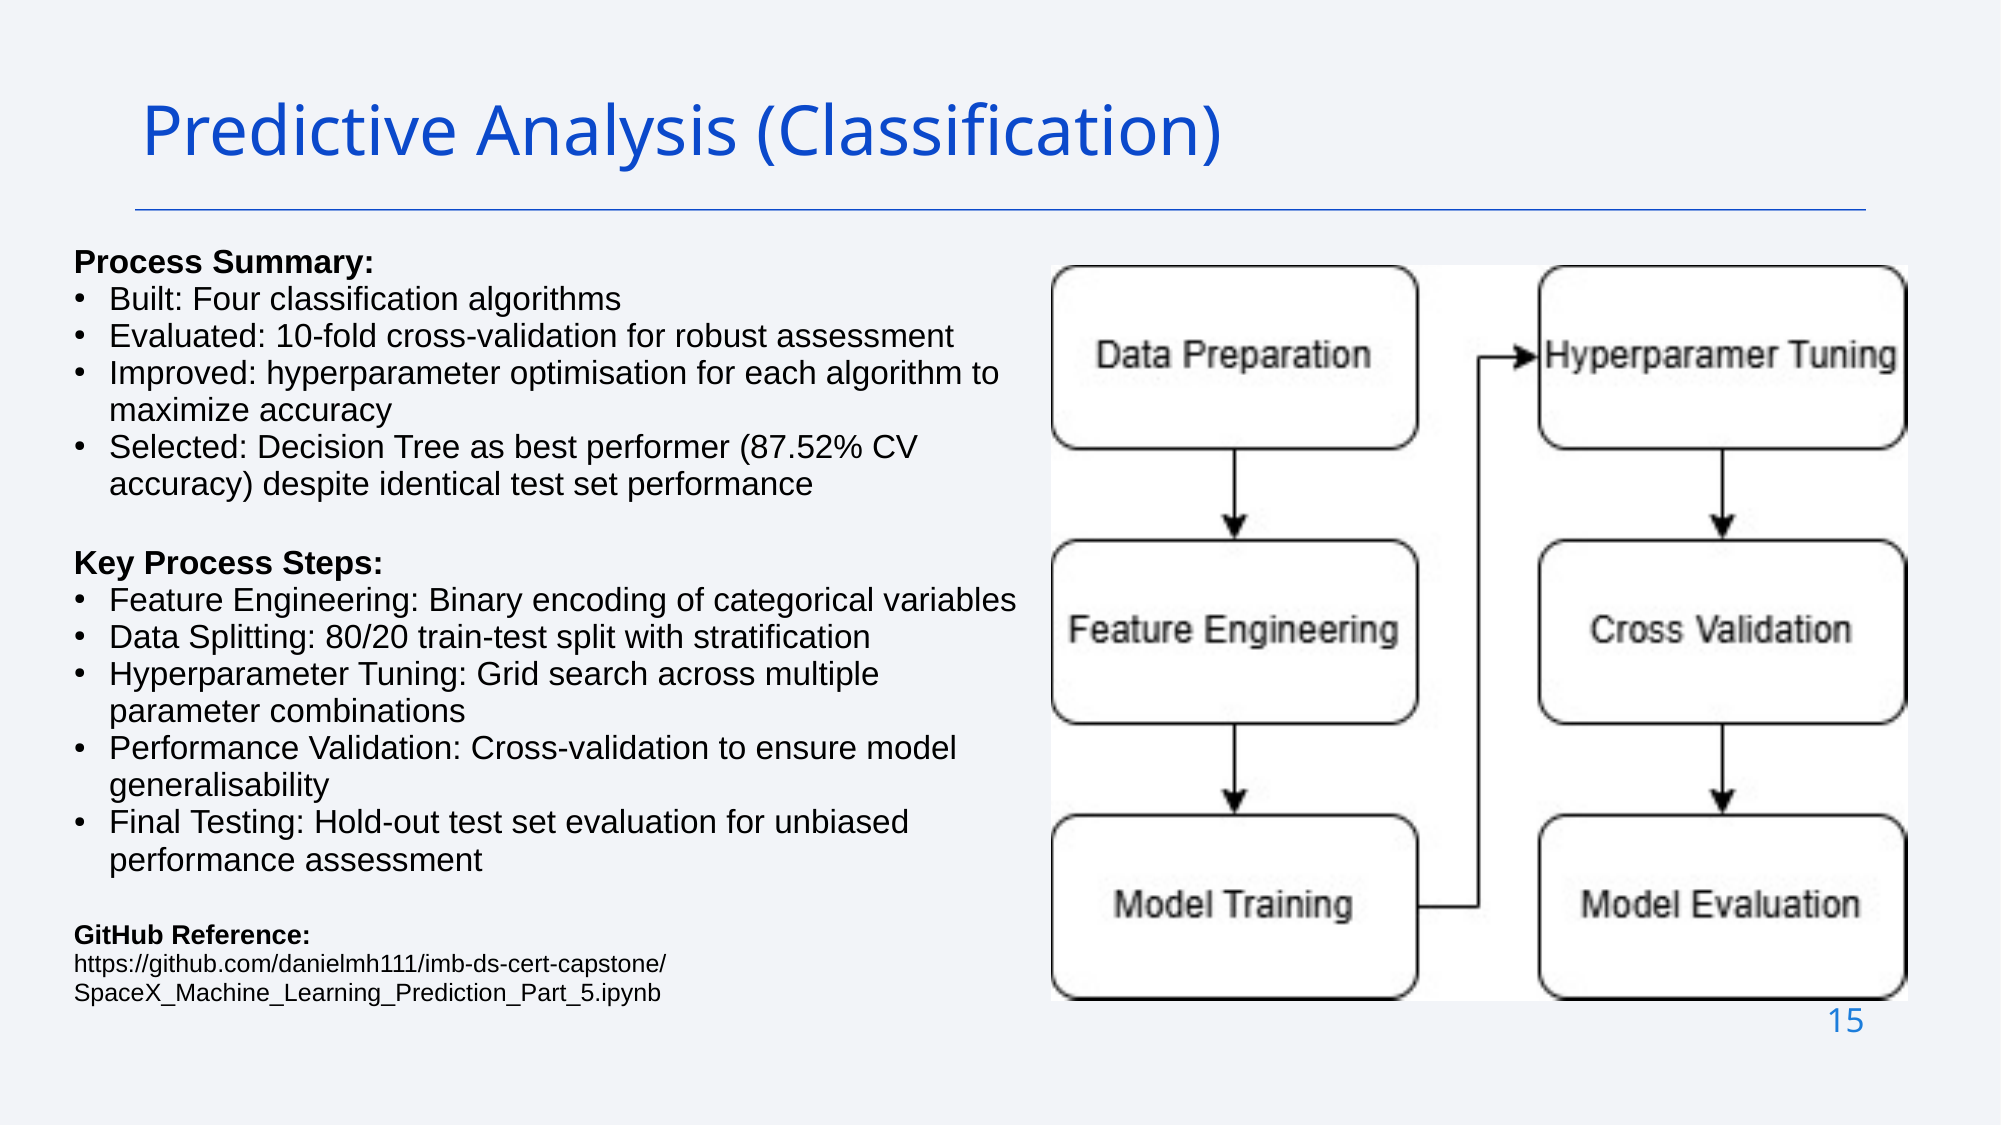

Predictive Analysis (Classification)
Process Summary:
Built: Four classification algorithms
Evaluated: 10-fold cross-validation for robust assessment
Improved: hyperparameter optimisation for each algorithm to maximize accuracy
Selected: Decision Tree as best performer (87.52% CV accuracy) despite identical test set performance
Key Process Steps:
Feature Engineering: Binary encoding of categorical variables
Data Splitting: 80/20 train-test split with stratification
Hyperparameter Tuning: Grid search across multiple parameter combinations
Performance Validation: Cross-validation to ensure model generalisability
Final Testing: Hold-out test set evaluation for unbiased performance assessment
GitHub Reference:
https://github.com/danielmh111/imb-ds-cert-capstone/SpaceX_Machine_Learning_Prediction_Part_5.ipynb
15